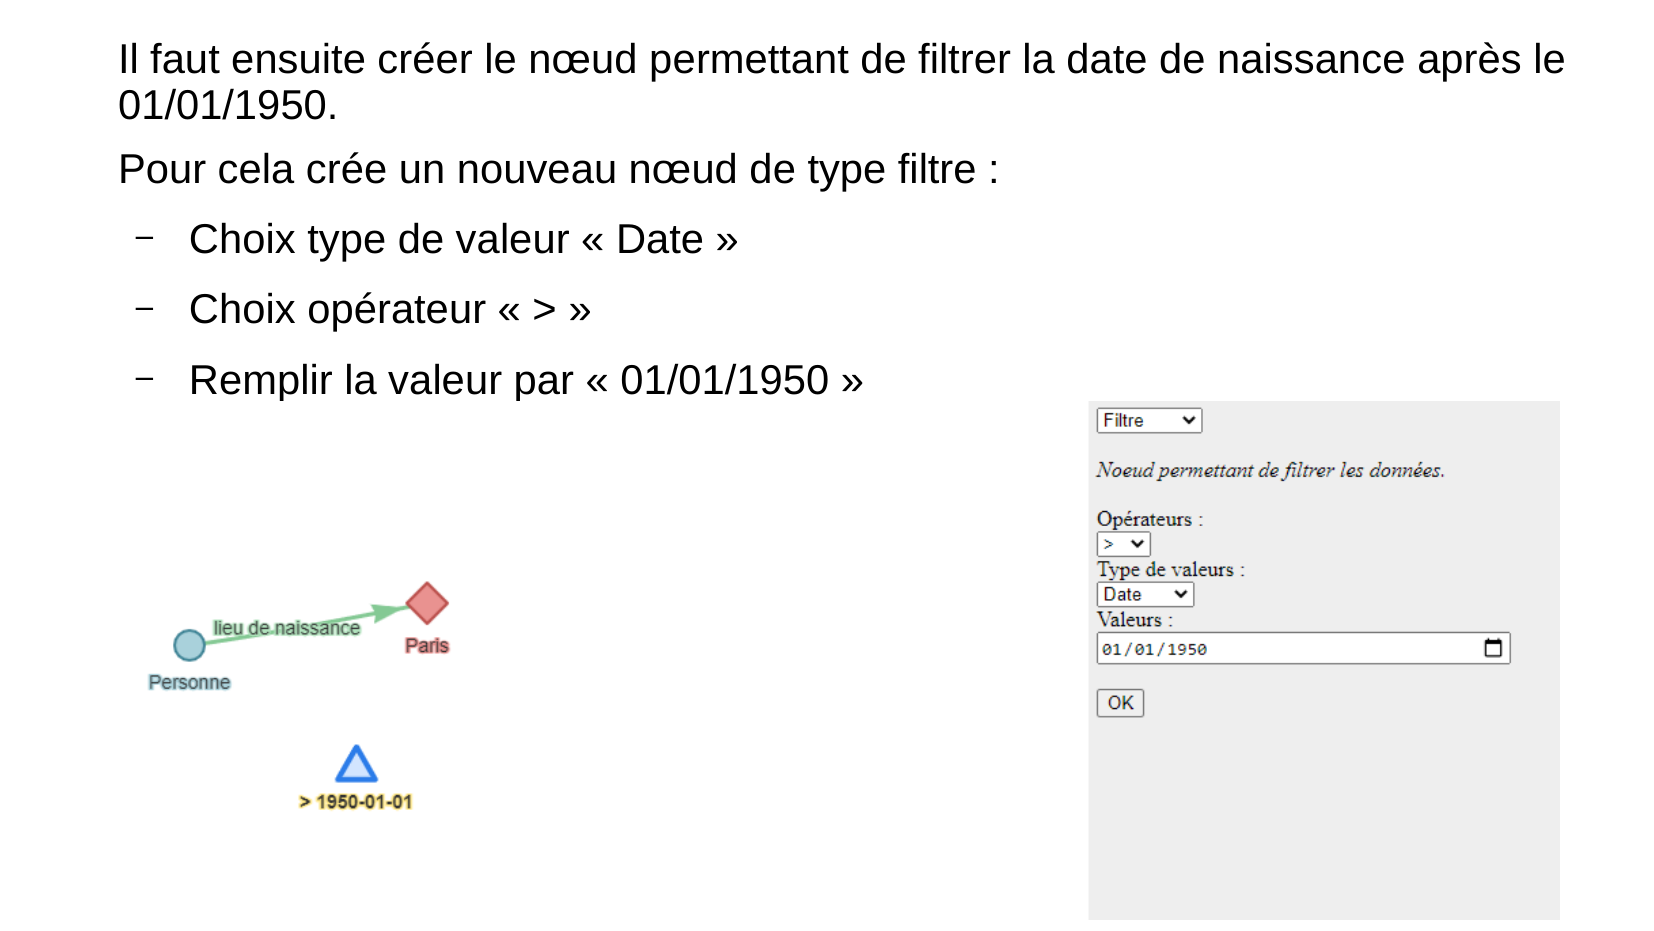

# Il faut ensuite créer le nœud permettant de filtrer la date de naissance après le 01/01/1950.
Pour cela crée un nouveau nœud de type filtre :
Choix type de valeur « Date »
Choix opérateur « > »
Remplir la valeur par « 01/01/1950 »